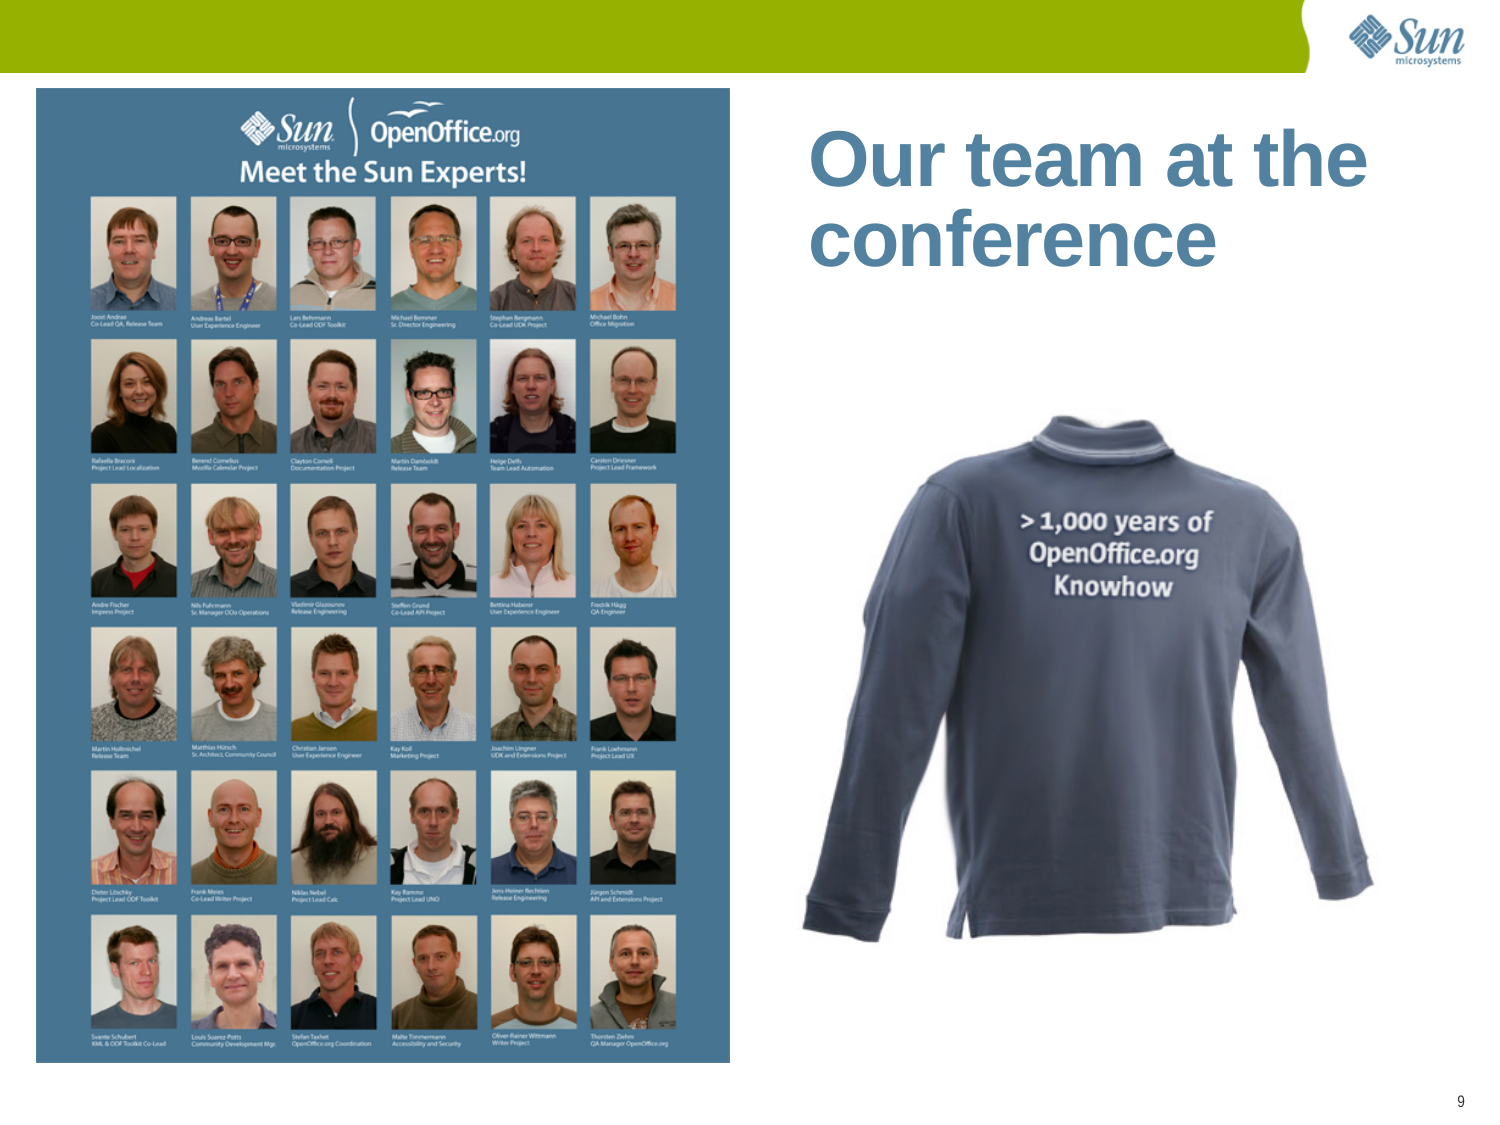

# Our team at the conference
Footnote position, 12 pts.